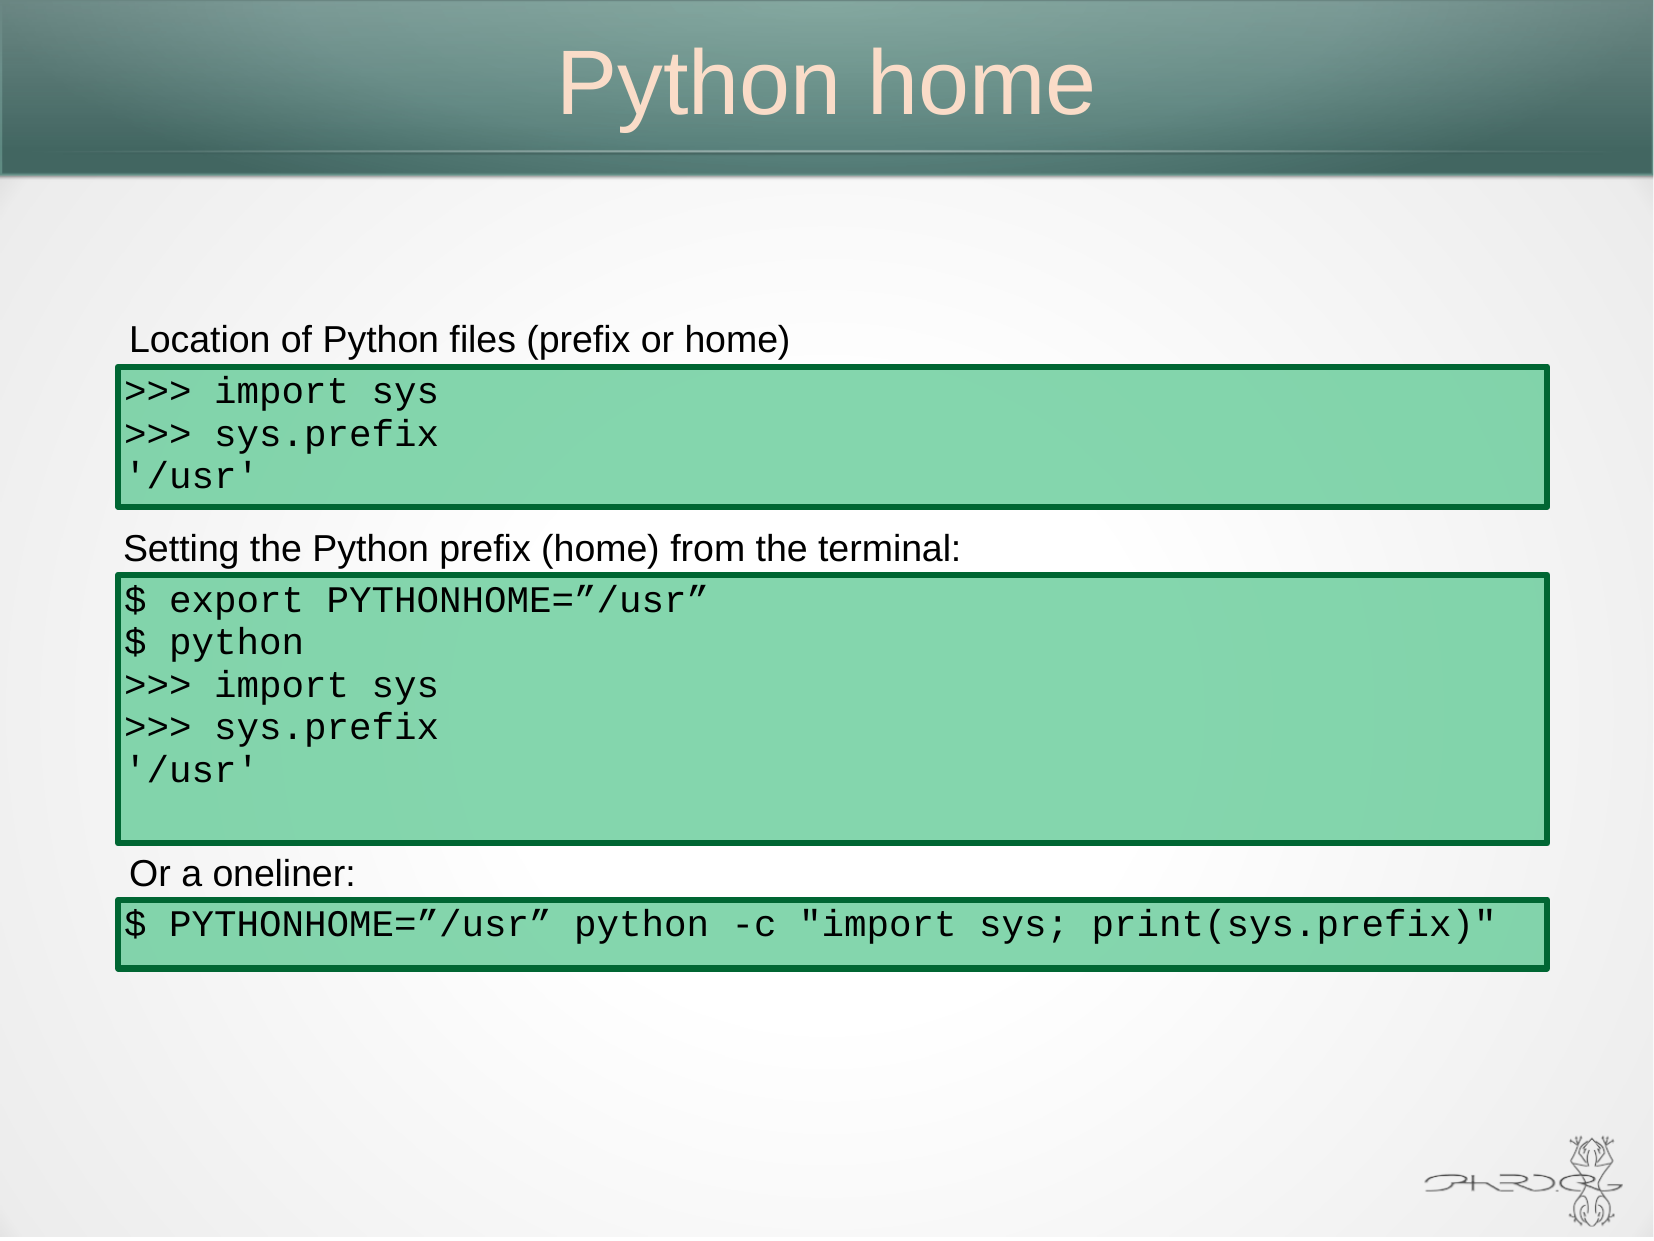

# Python home
Location of Python files (prefix or home)
>>> import sys
>>> sys.prefix
'/usr'
Setting the Python prefix (home) from the terminal:
$ export PYTHONHOME=”/usr”
$ python
>>> import sys
>>> sys.prefix
'/usr'
Or a oneliner:
$ PYTHONHOME=”/usr” python -c "import sys; print(sys.prefix)"